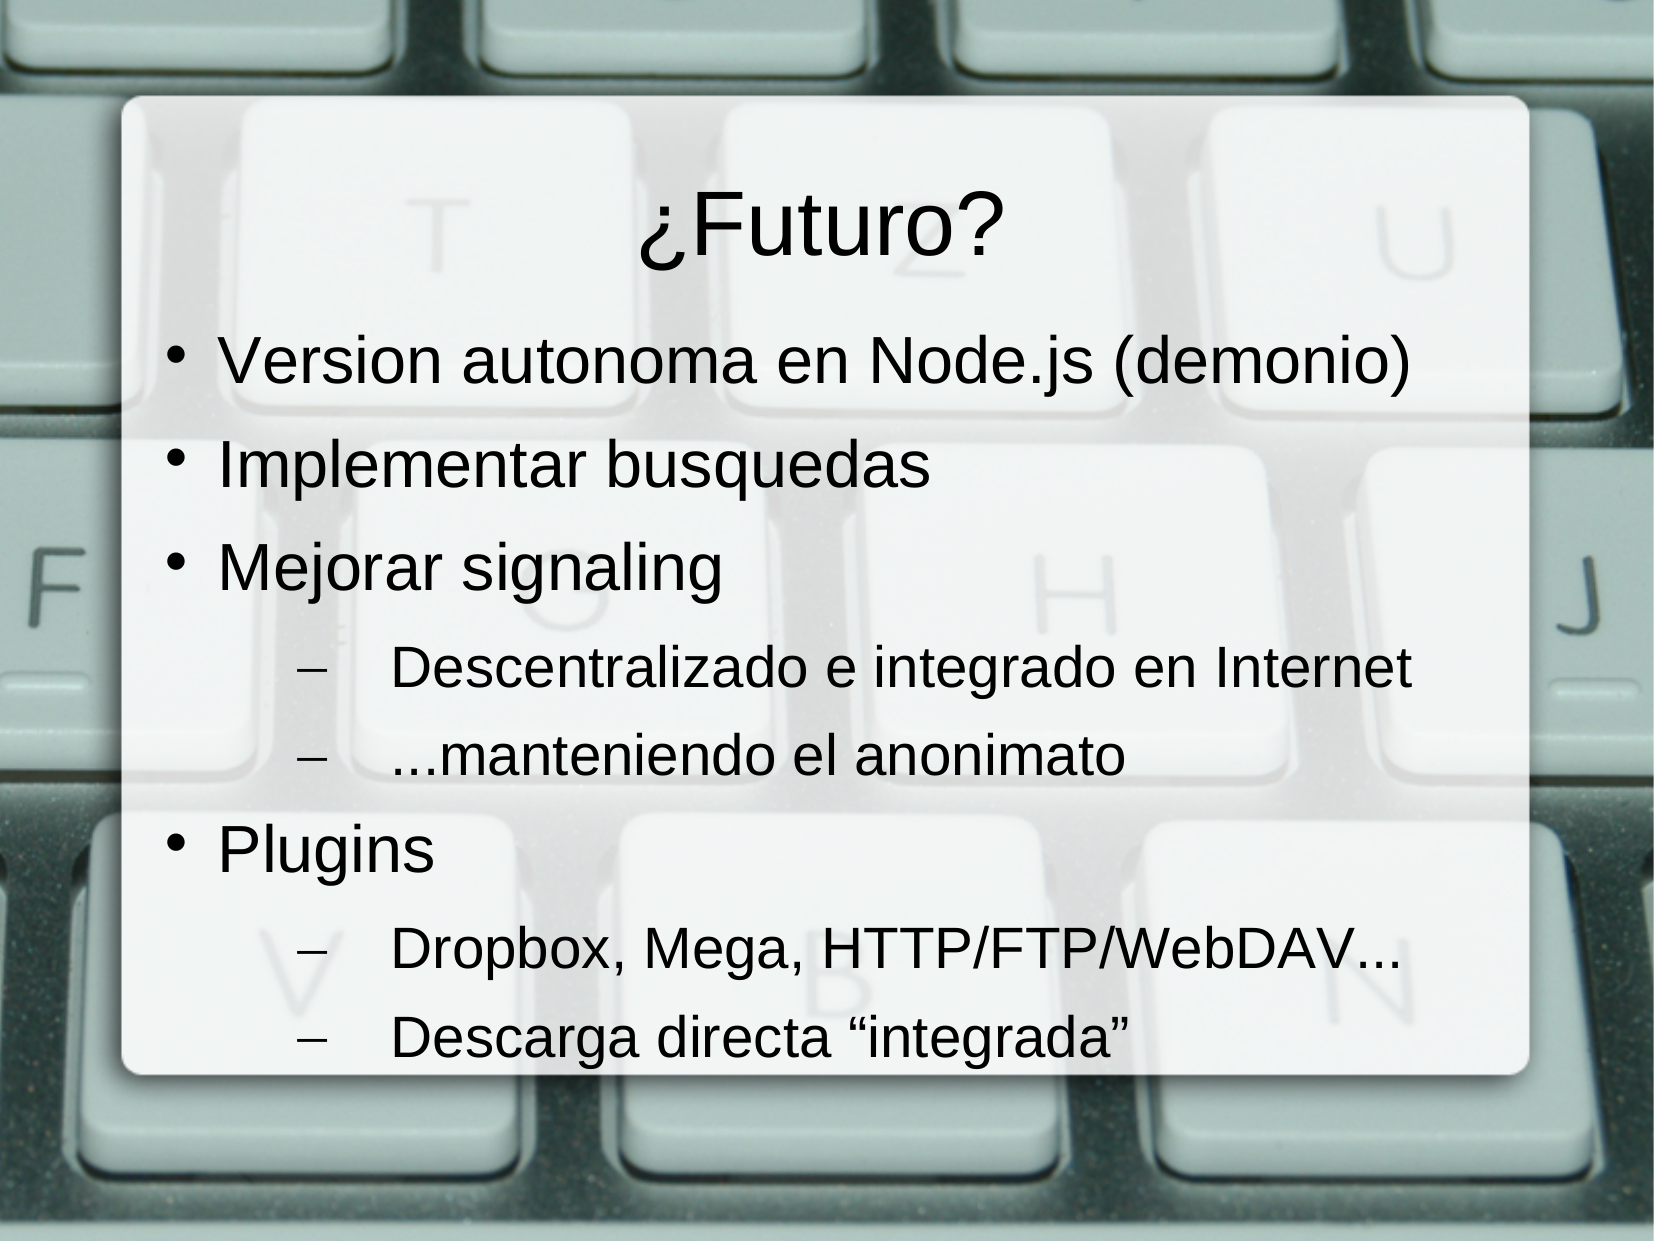

¿Futuro?
# Version autonoma en Node.js (demonio)
Implementar busquedas
Mejorar signaling
Descentralizado e integrado en Internet
...manteniendo el anonimato
Plugins
Dropbox, Mega, HTTP/FTP/WebDAV...
Descarga directa “integrada”